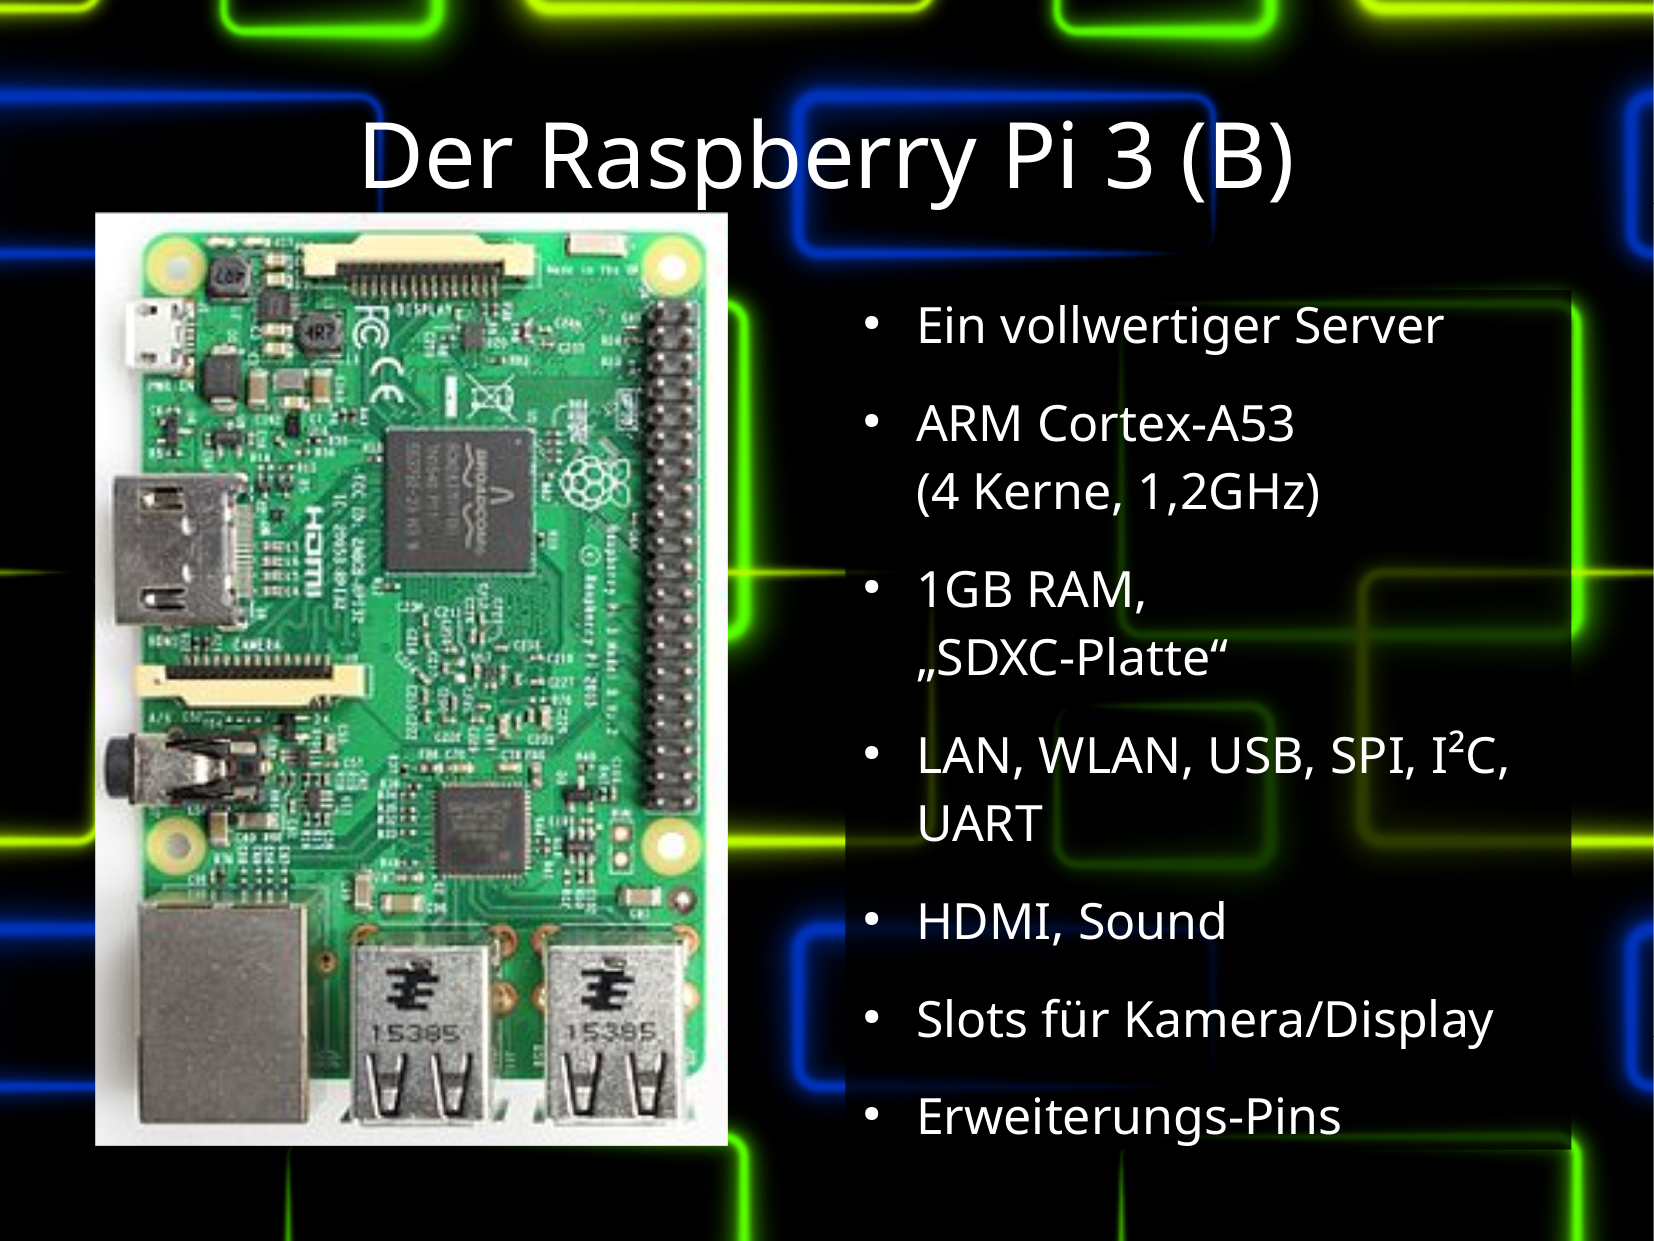

# Der Raspberry Pi 3 (B)
Ein vollwertiger Server
ARM Cortex-A53
(4 Kerne, 1,2GHz)
1GB RAM,
„SDXC-Platte“
LAN, WLAN, USB, SPI, I²C, UART
HDMI, Sound
Slots für Kamera/Display
Erweiterungs-Pins